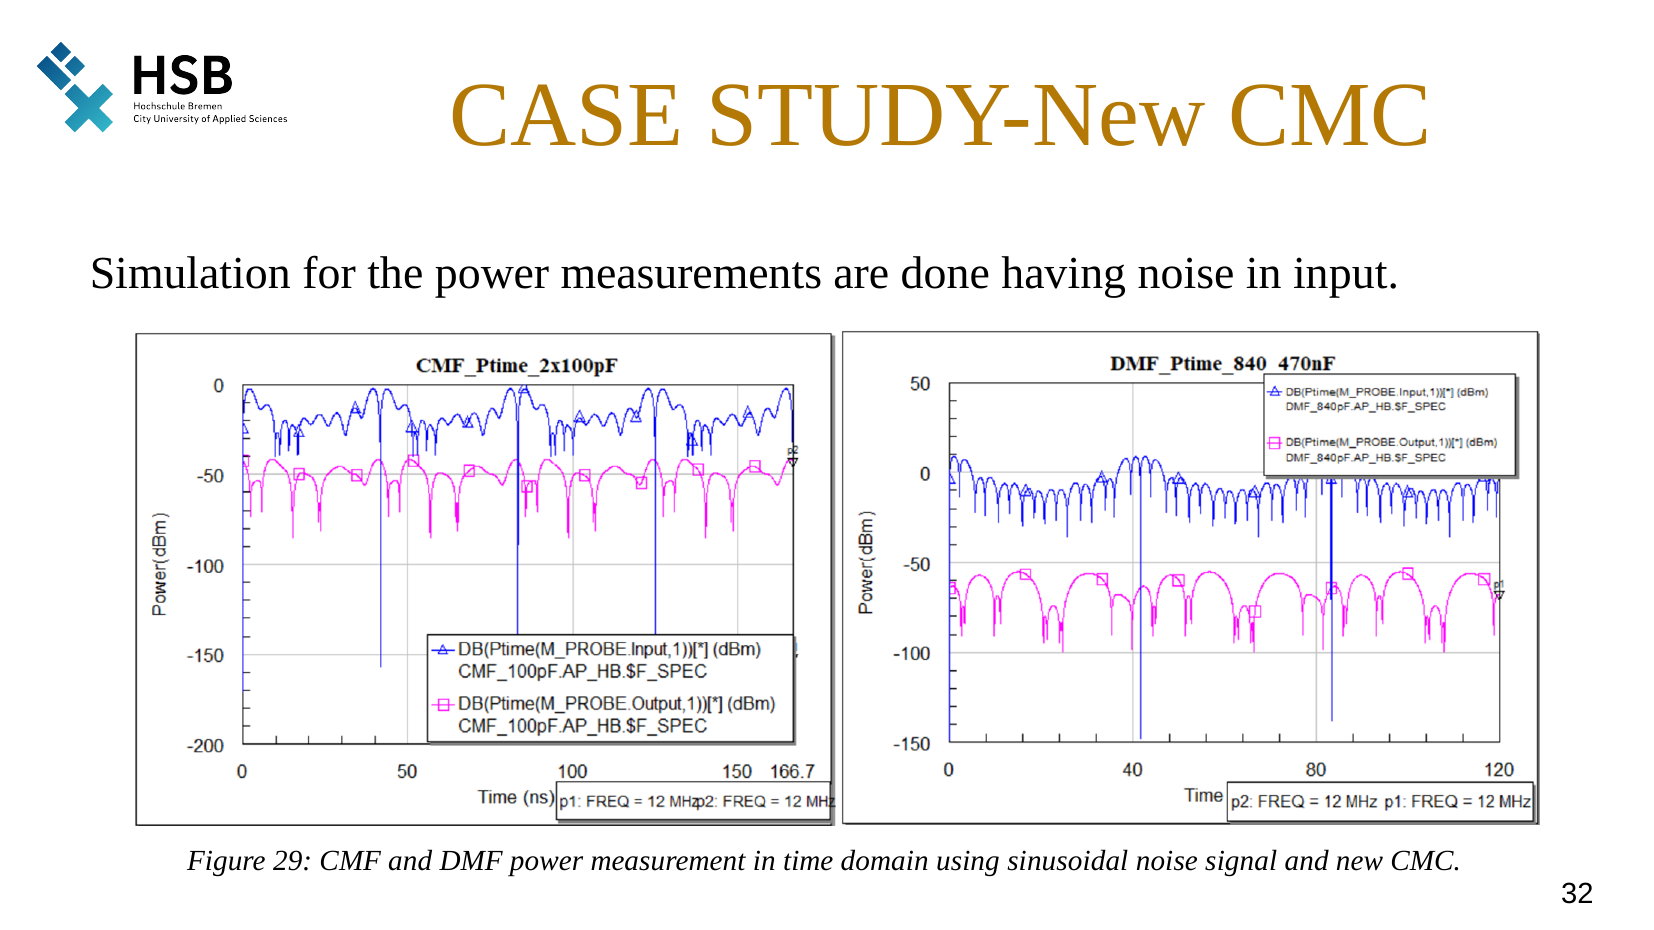

# CASE STUDY-New CMC
Simulation for the power measurements are done having noise in input.
Figure 29: CMF and DMF power measurement in time domain using sinusoidal noise signal and new CMC.